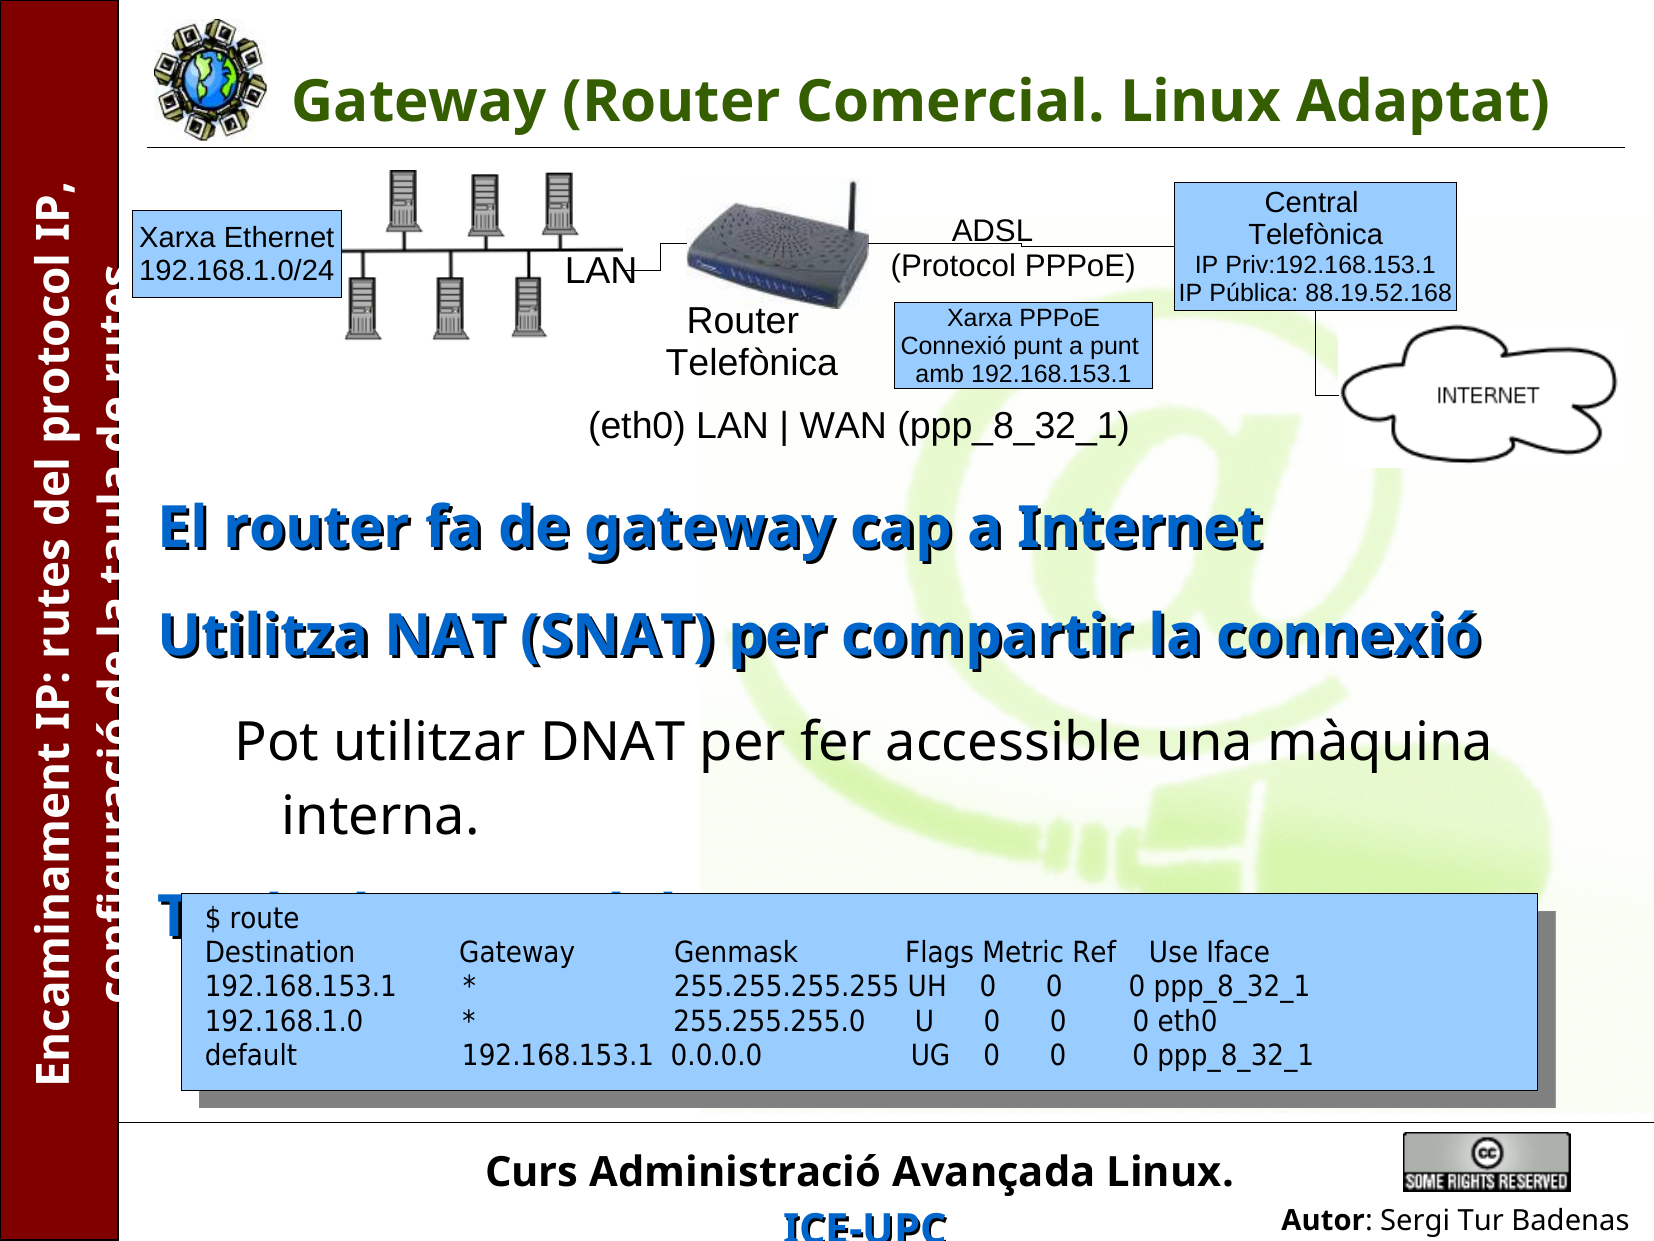

# Gateway (Router Comercial. Linux Adaptat)
 LAN
Central
Telefònica
IP Priv:192.168.153.1
IP Pública: 88.19.52.168
 ADSL
(Protocol PPPoE)
Xarxa Ethernet
192.168.1.0/24
 Router
Telefònica
Xarxa PPPoE
Connexió punt a punt
amb 192.168.153.1
(eth0) LAN | WAN (ppp_8_32_1)
El router fa de gateway cap a Internet
Utilitza NAT (SNAT) per compartir la connexió
Pot utilitzar DNAT per fer accessible una màquina interna.
Taula de rutes del router:
 $ route
 Destination	 Gateway Genmask Flags Metric Ref Use Iface
 192.168.153.1 * 255.255.255.255 UH 0 0 0 ppp_8_32_1
 192.168.1.0 * 255.255.255.0 U 0 0 0 eth0
 default 192.168.153.1 0.0.0.0 UG 0 0 0 ppp_8_32_1